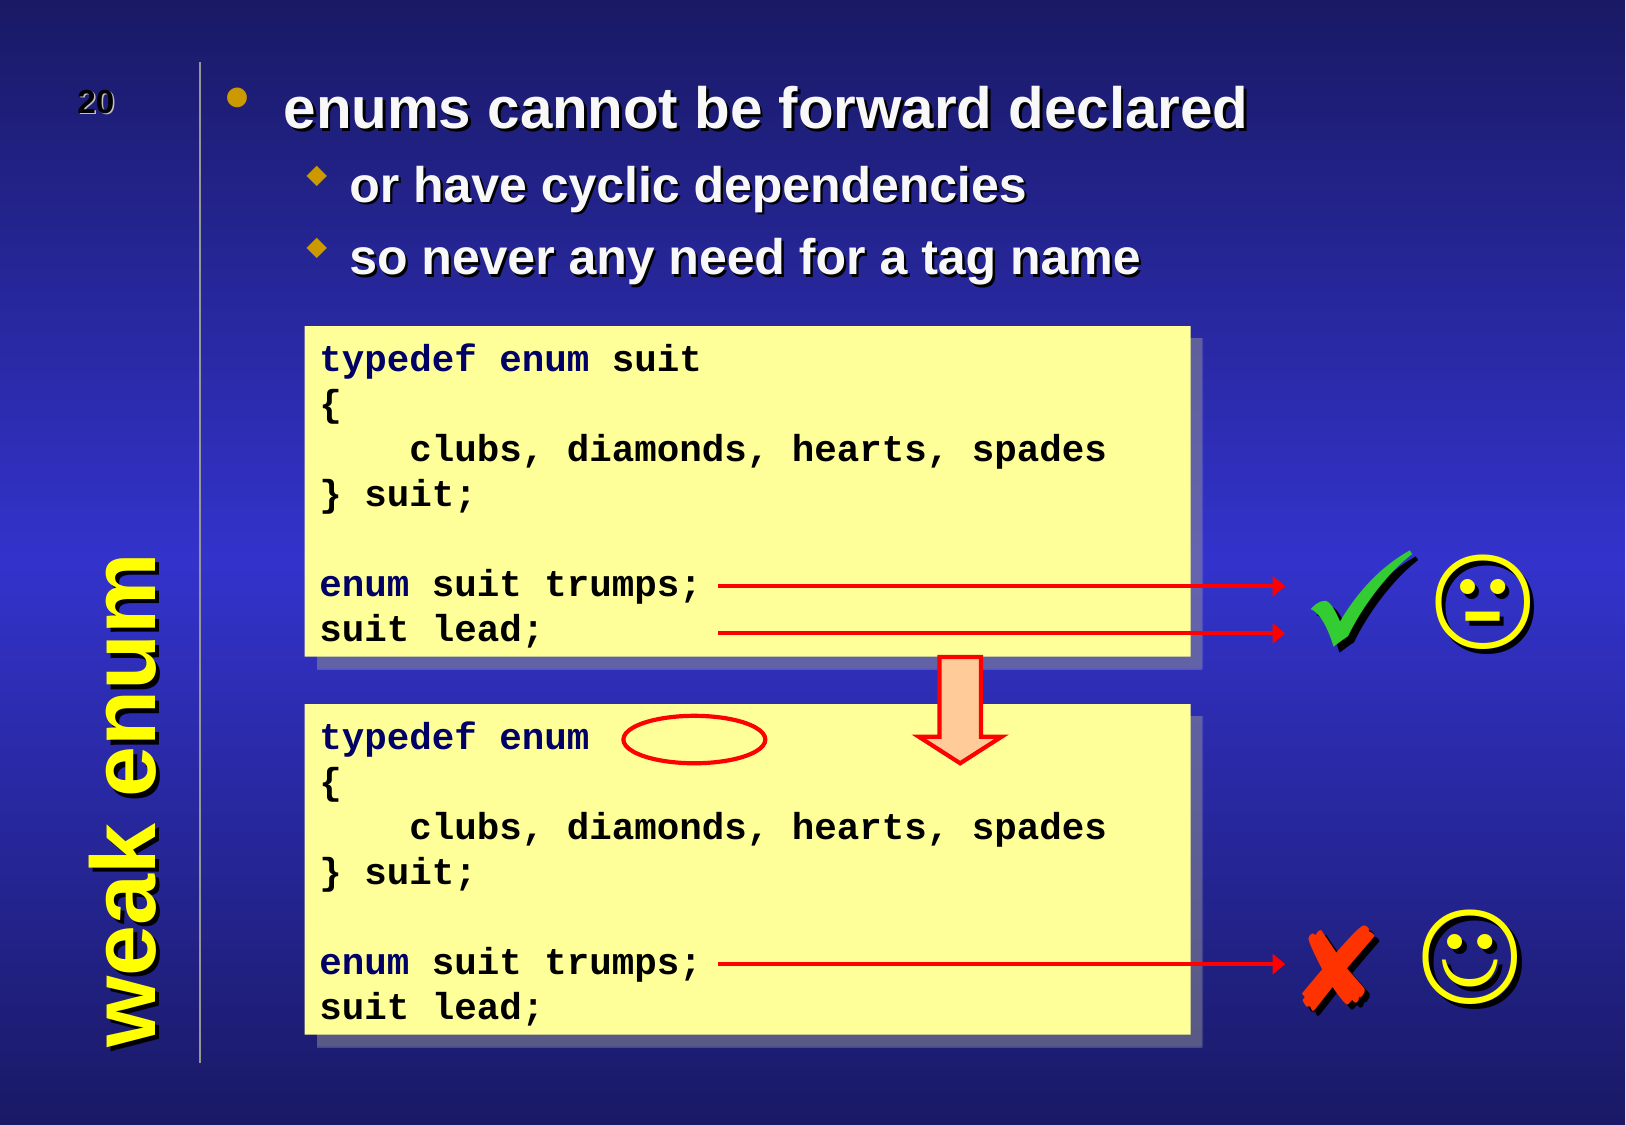

20
enums cannot be forward declared
or have cyclic dependencies
so never any need for a tag name
typedef enum suit
{
 clubs, diamonds, hearts, spades
} suit;
enum suit trumps;
suit lead;


# weak enum
typedef enum
{
 clubs, diamonds, hearts, spades
} suit;
enum suit trumps;
suit lead;

